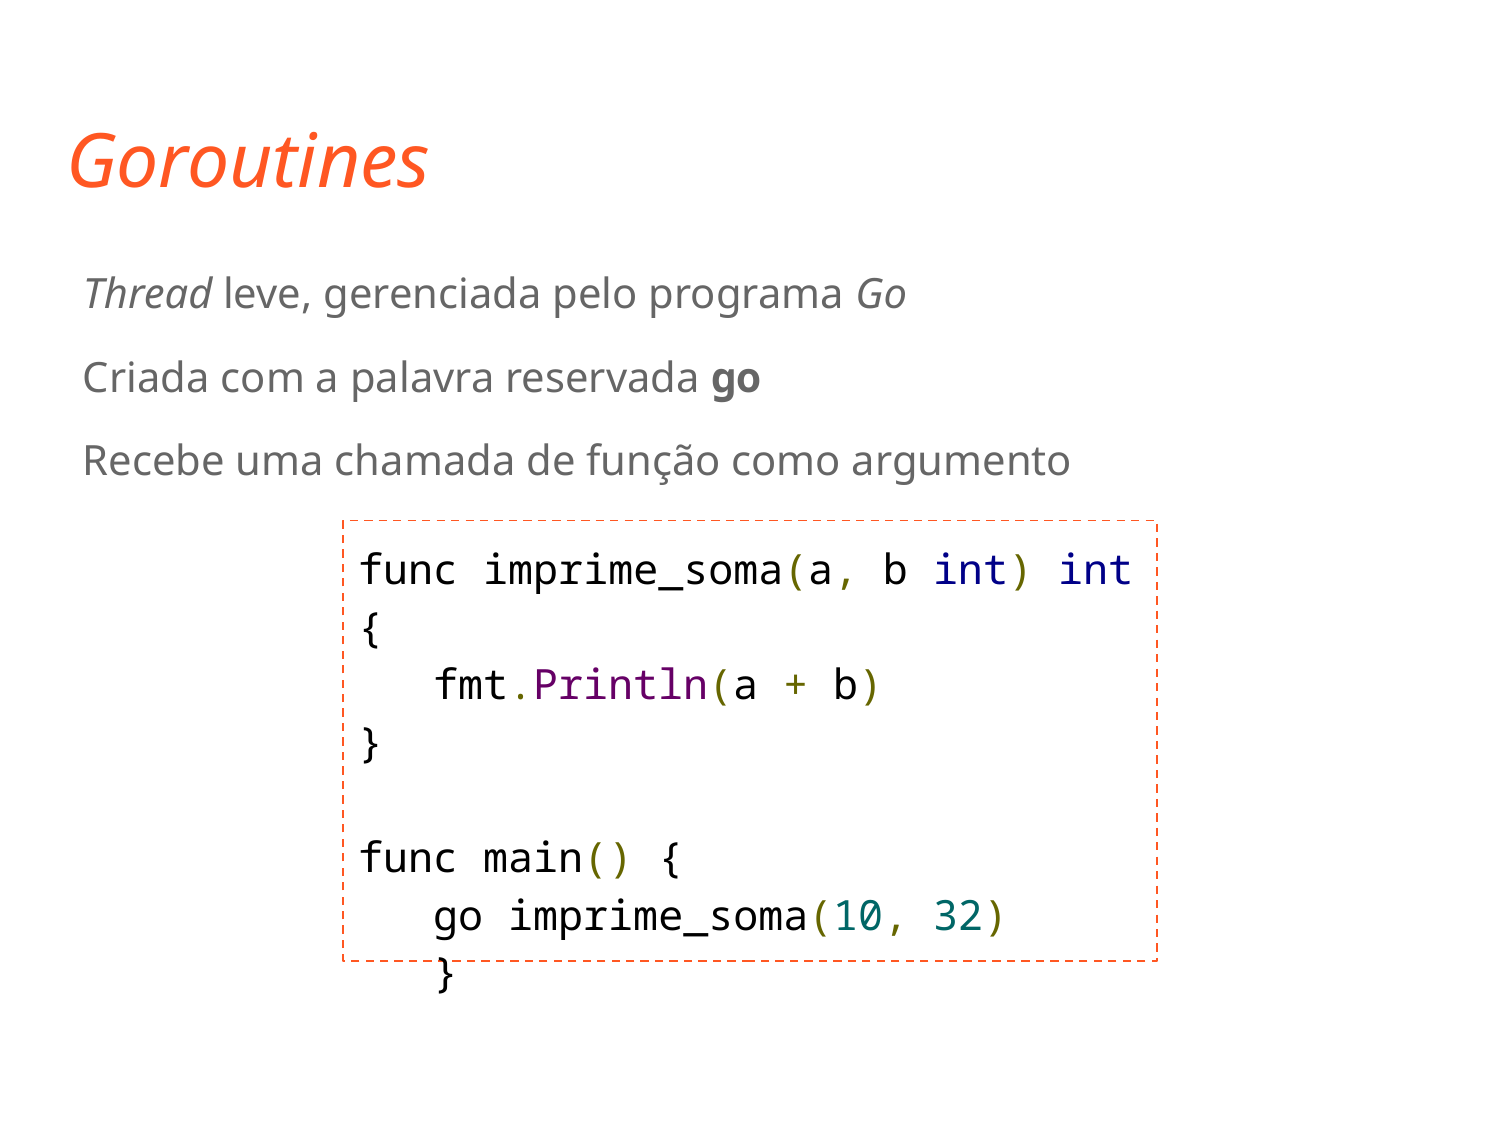

# Goroutines
Thread leve, gerenciada pelo programa Go
Criada com a palavra reservada go
Recebe uma chamada de função como argumento
func imprime_soma(a, b int) int {
	fmt.Println(a + b)
}
func main() {
go imprime_soma(10, 32)
}